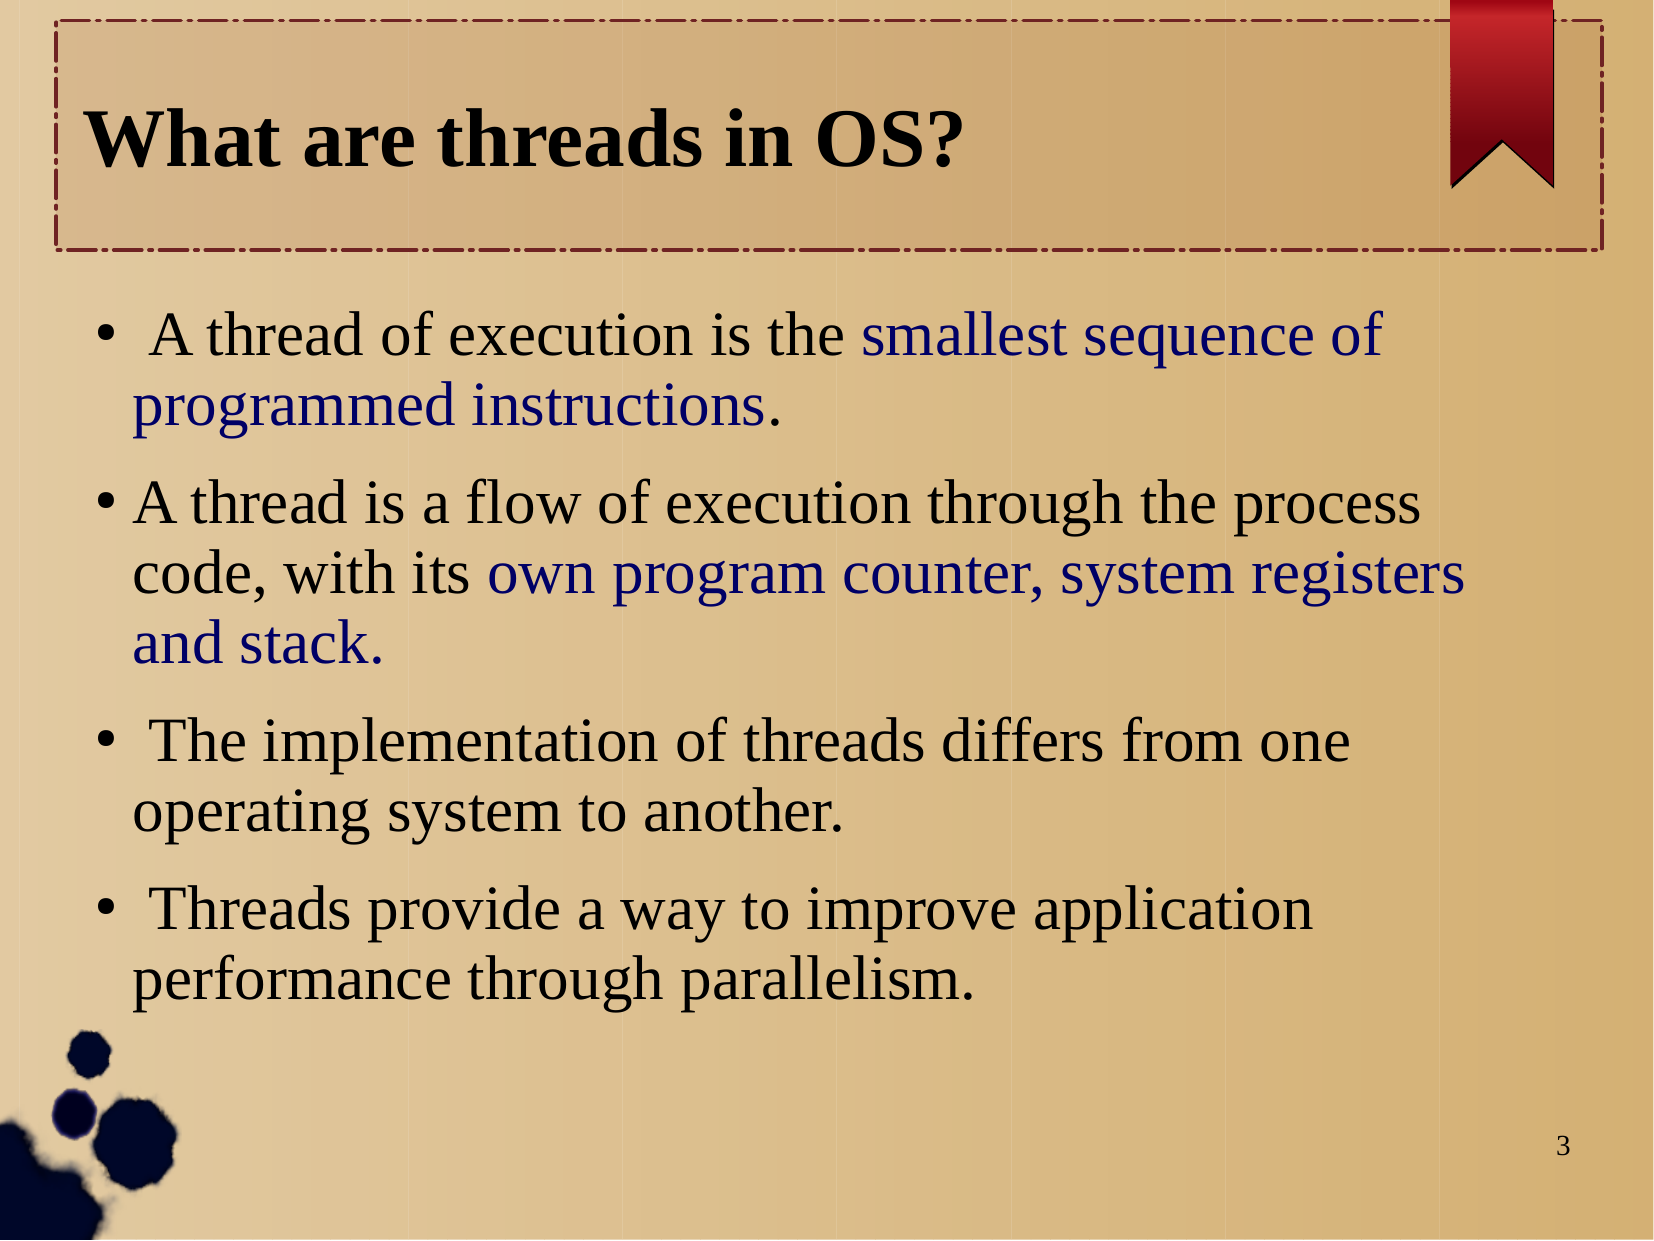

# What are threads in OS?
 A thread of execution is the smallest sequence of programmed instructions.
A thread is a flow of execution through the process code, with its own program counter, system registers and stack.
 The implementation of threads differs from one operating system to another.
 Threads provide a way to improve application performance through parallelism.
3